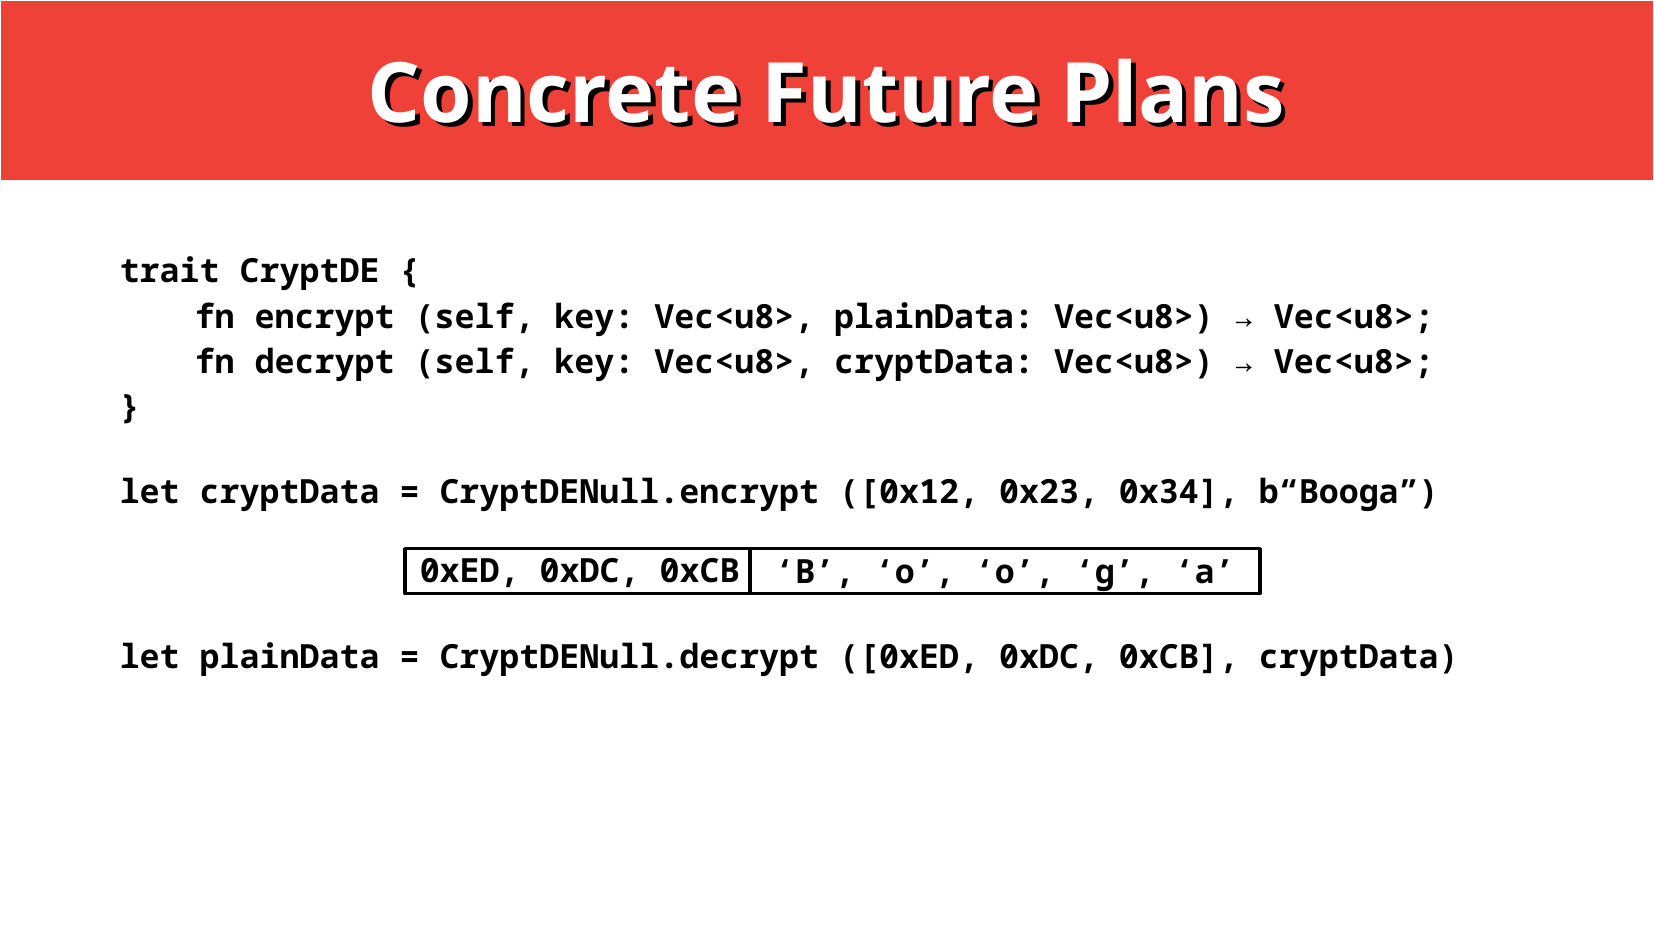

Concrete Future Plans
#
trait CryptDE {
	fn encrypt (self, key: Vec<u8>, plainData: Vec<u8>) → Vec<u8>;
	fn decrypt (self, key: Vec<u8>, cryptData: Vec<u8>) → Vec<u8>;
}
let cryptData = CryptDENull.encrypt ([0x12, 0x23, 0x34], b“Booga”)
0xED, 0xDC, 0xCB
‘B’, ‘o’, ‘o’, ‘g’, ‘a’
let plainData = CryptDENull.decrypt ([0xED, 0xDC, 0xCB], cryptData)